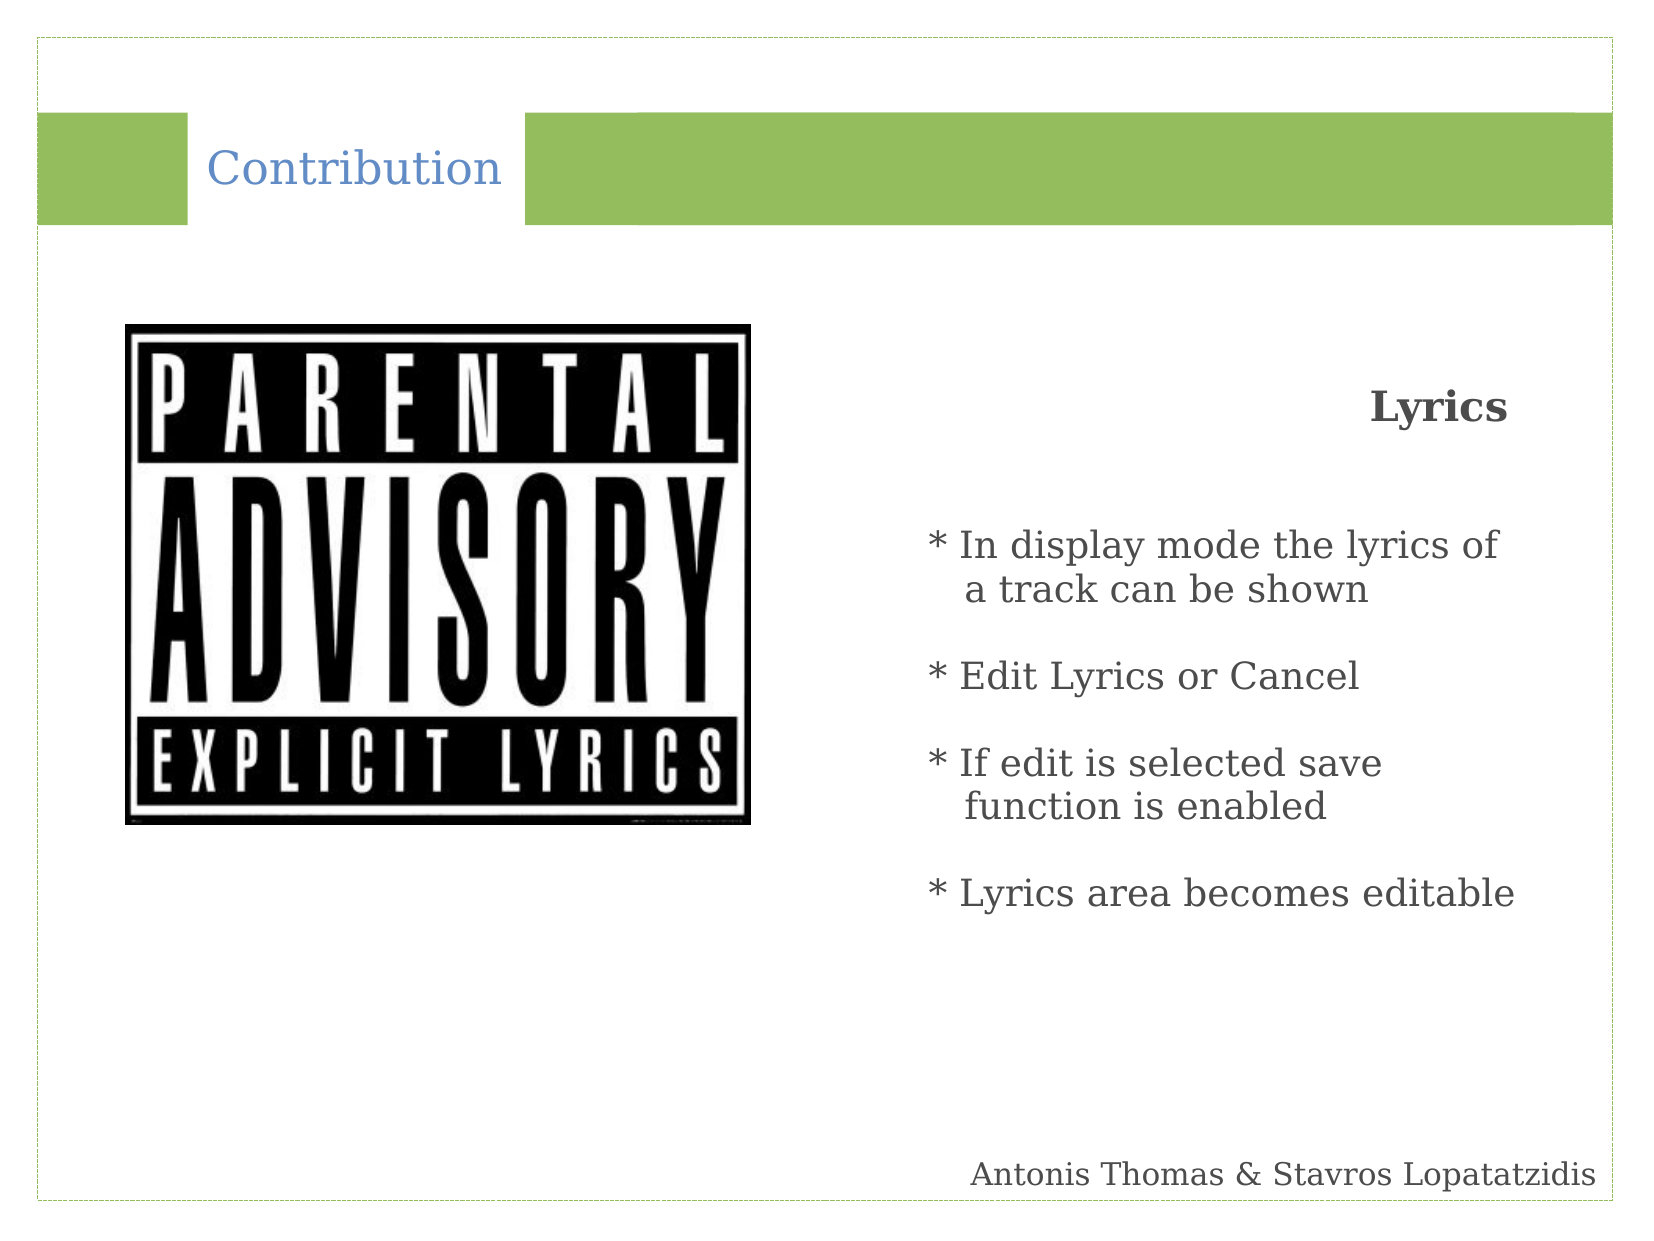

Contribution
Lyrics
* In display mode the lyrics of a track can be shown
* Edit Lyrics or Cancel
* If edit is selected save function is enabled
* Lyrics area becomes editable
Antonis Thomas & Stavros Lopatatzidis